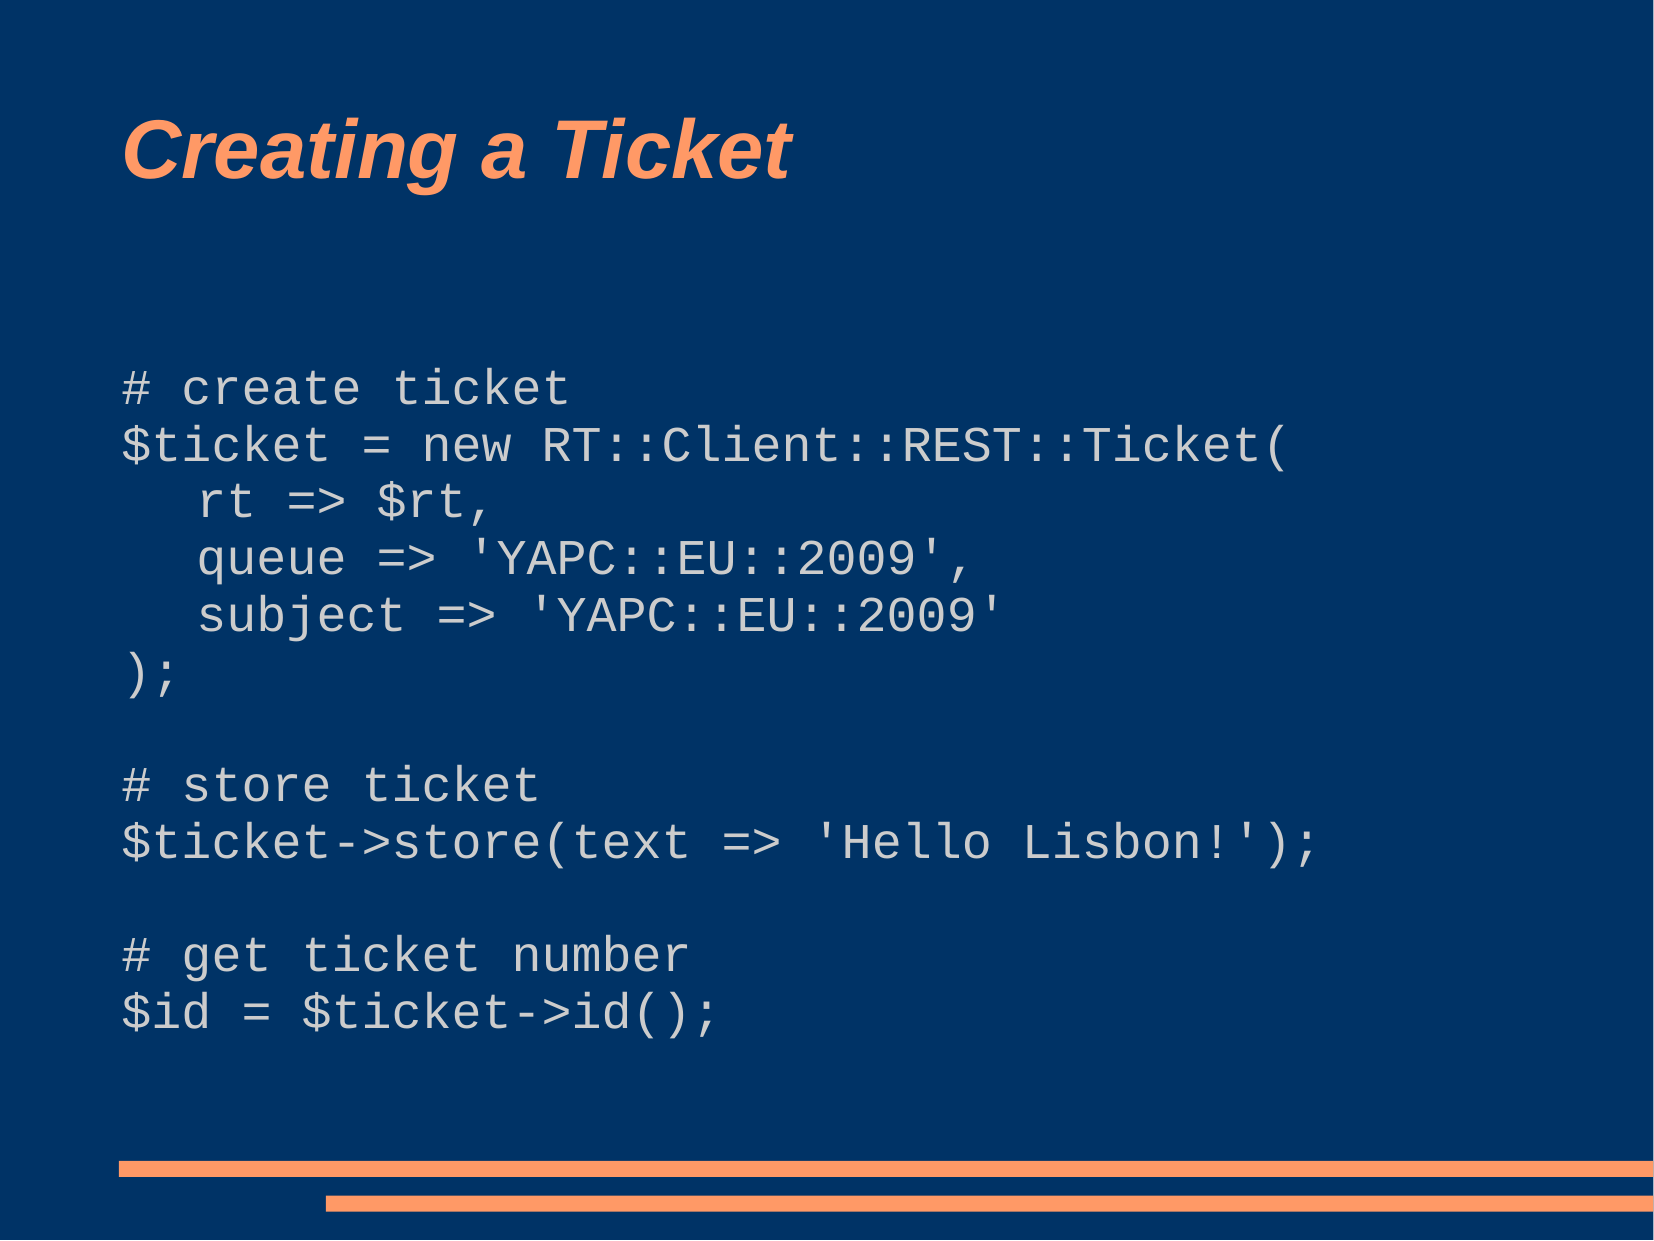

# Creating a Ticket
# create ticket
$ticket = new RT::Client::REST::Ticket(
	rt => $rt,
	queue => 'YAPC::EU::2009',
	subject => 'YAPC::EU::2009'
);
# store ticket
$ticket->store(text => 'Hello Lisbon!');
# get ticket number
$id = $ticket->id();